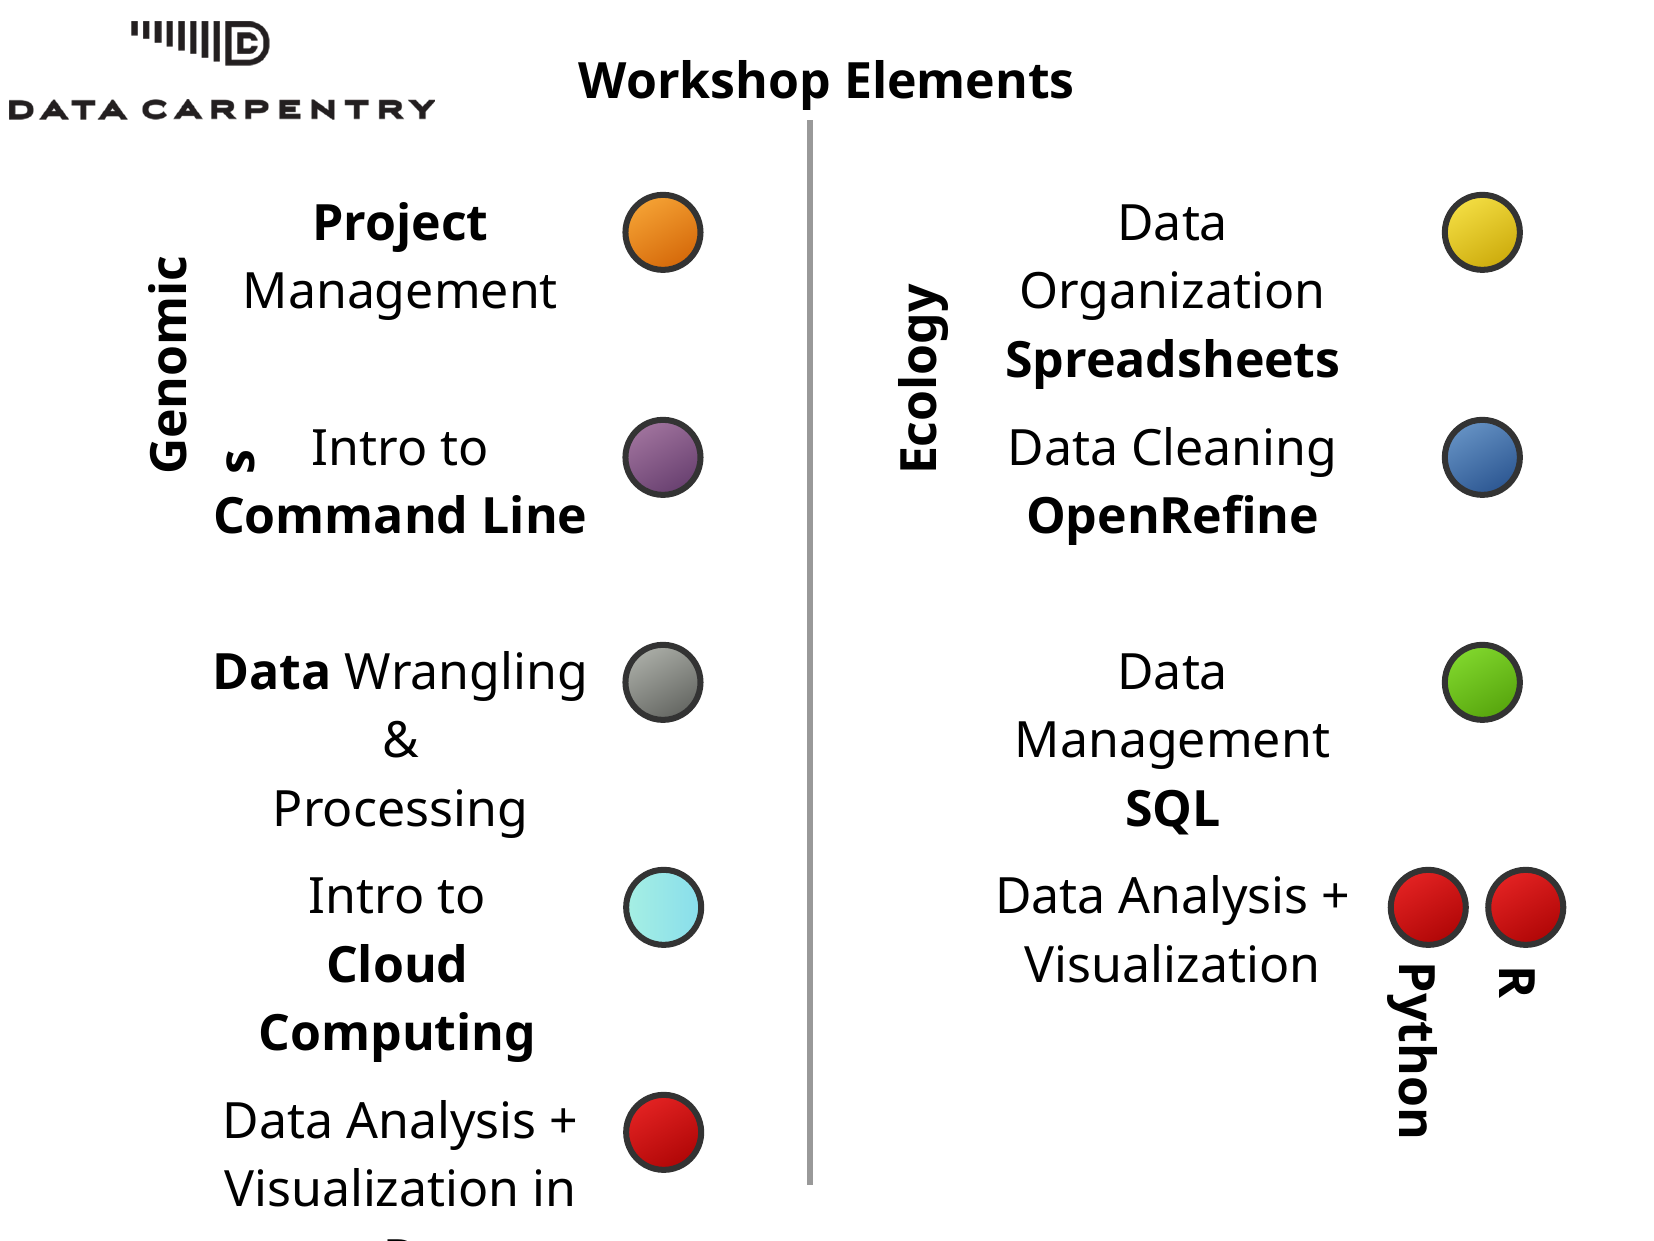

Workshop Elements
Project Management
Data Organization
Spreadsheets
Genomics
Ecology
Intro to
Command Line
Data Cleaning
OpenRefine
Data Wrangling &
Processing
Data Management
SQL
Intro to
Cloud Computing
Data Analysis + Visualization
R
Python
Data Analysis + Visualization in R